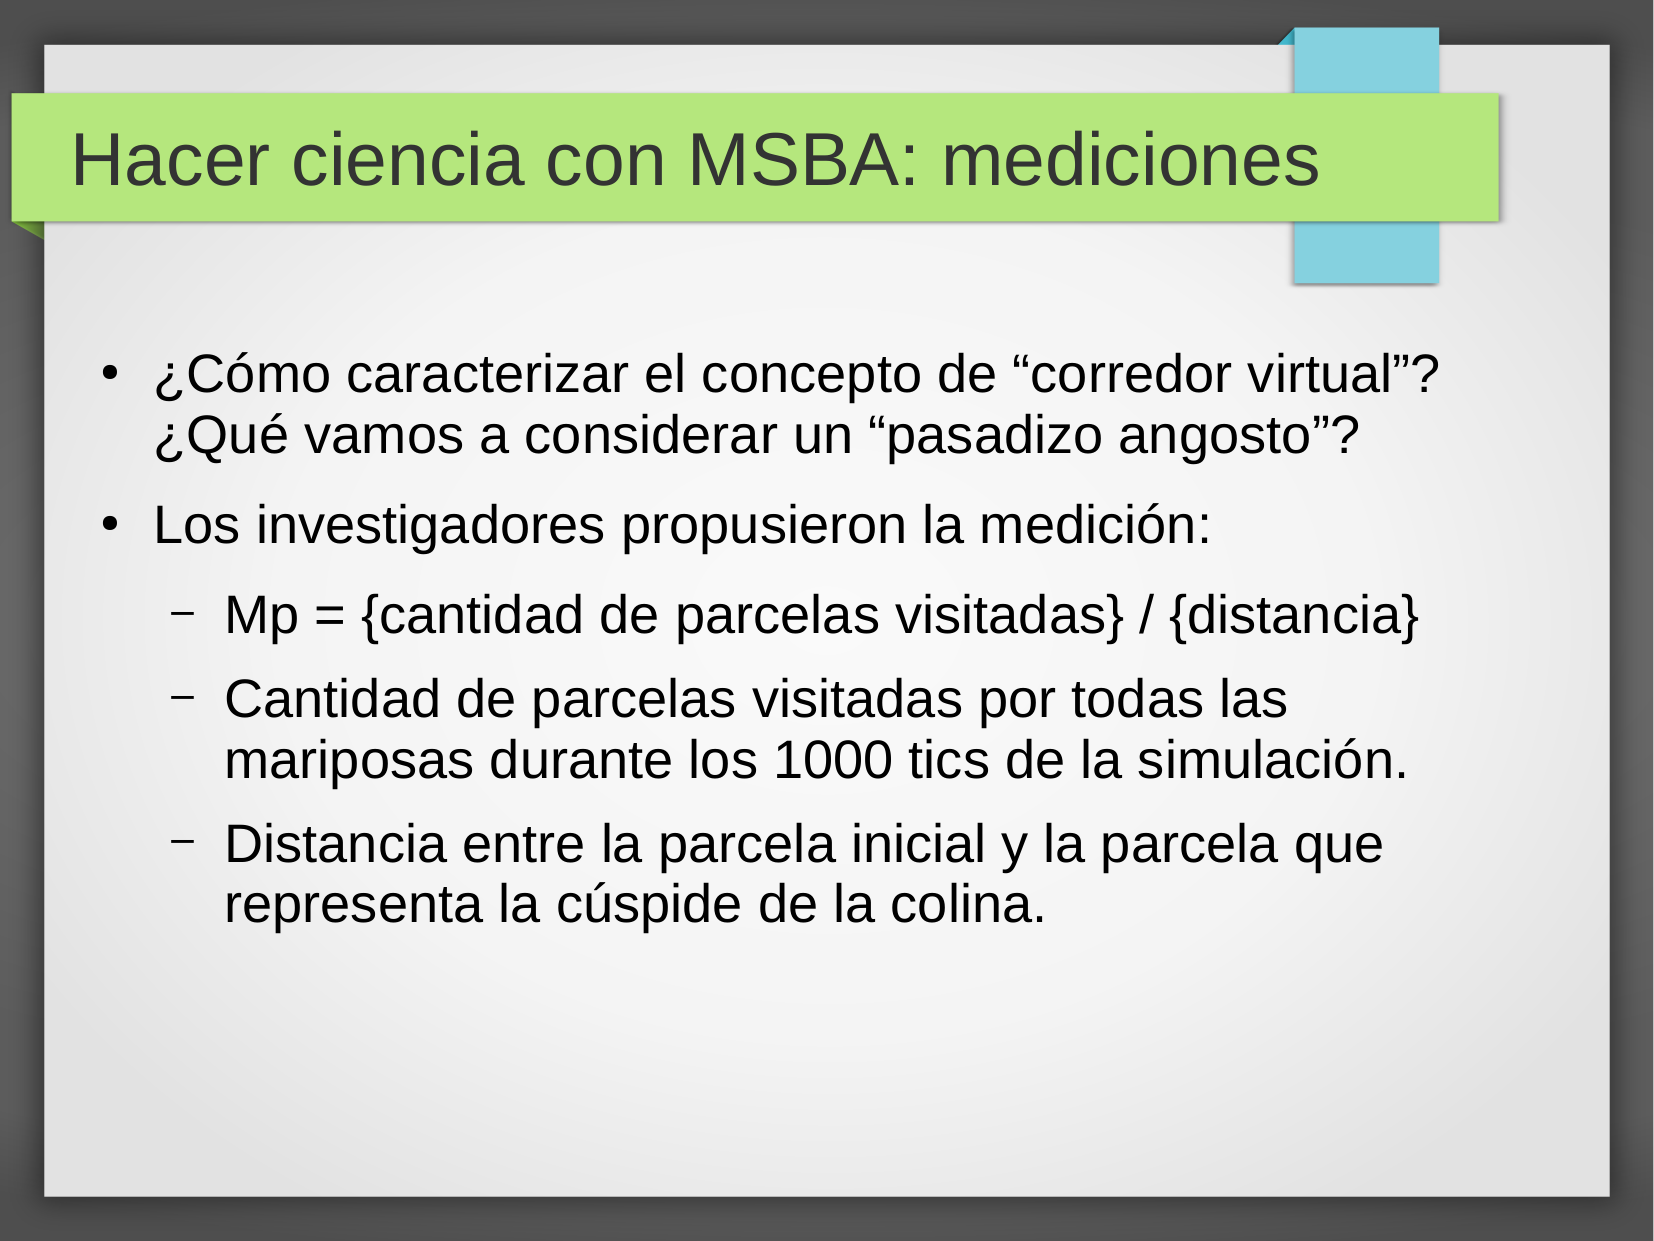

# Hacer ciencia con MSBA: mediciones
¿Cómo caracterizar el concepto de “corredor virtual”?¿Qué vamos a considerar un “pasadizo angosto”?
Los investigadores propusieron la medición:
Mp = {cantidad de parcelas visitadas} / {distancia}
Cantidad de parcelas visitadas por todas las mariposas durante los 1000 tics de la simulación.
Distancia entre la parcela inicial y la parcela que representa la cúspide de la colina.